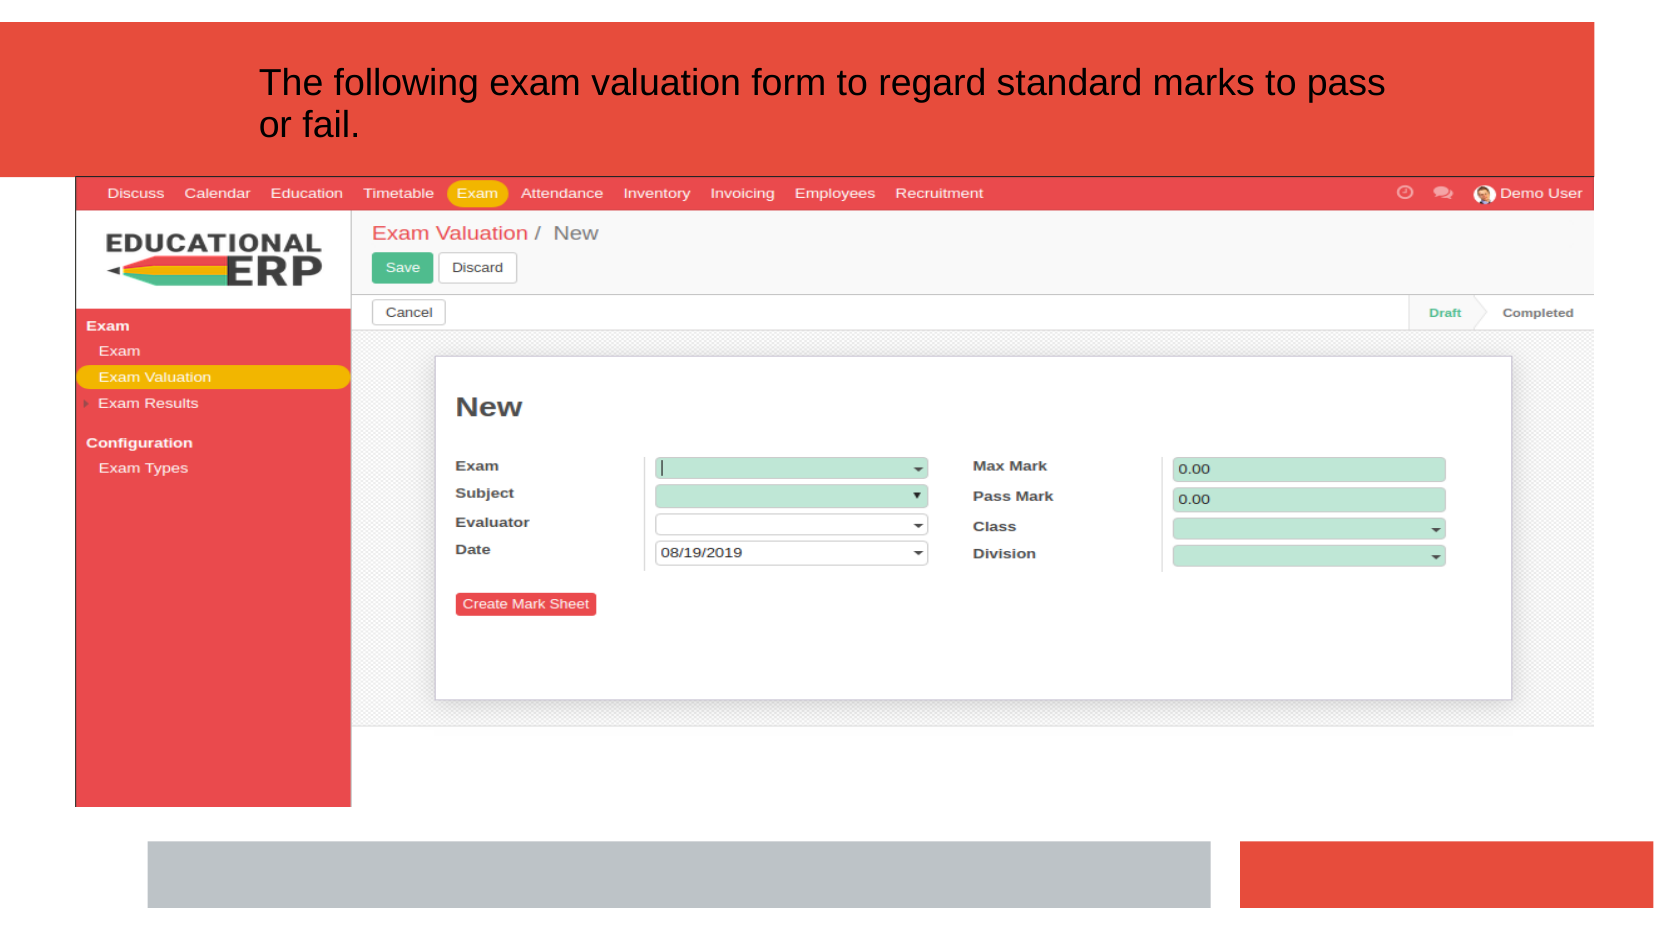

The following exam valuation form to regard standard marks to pass
or fail.